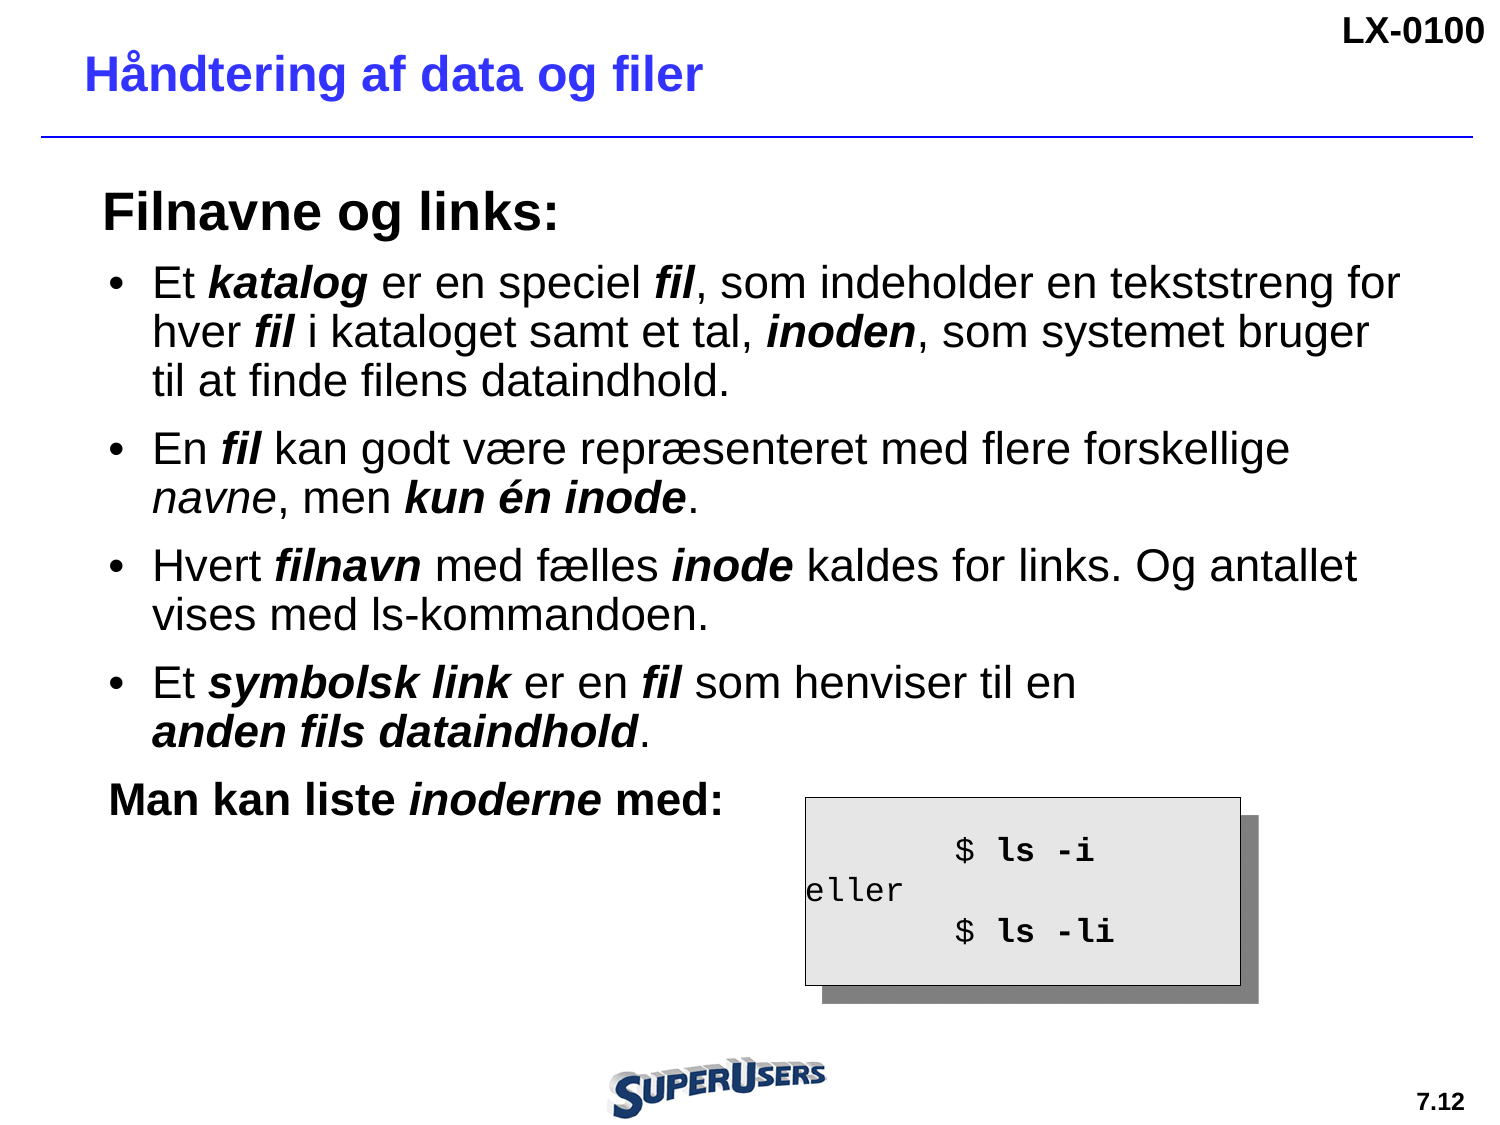

# Håndtering af data og filer
Filnavne og links:
Et katalog er en speciel fil, som indeholder en tekststreng for hver fil i kataloget samt et tal, inoden, som systemet bruger til at finde filens dataindhold.
En fil kan godt være repræsenteret med flere forskellige navne, men kun én inode.
Hvert filnavn med fælles inode kaldes for links. Og antallet vises med ls-kommandoen.
Et symbolsk link er en fil som henviser til en
anden fils dataindhold.
Man kan liste inoderne med:
	$ ls -i
eller
	$ ls -li